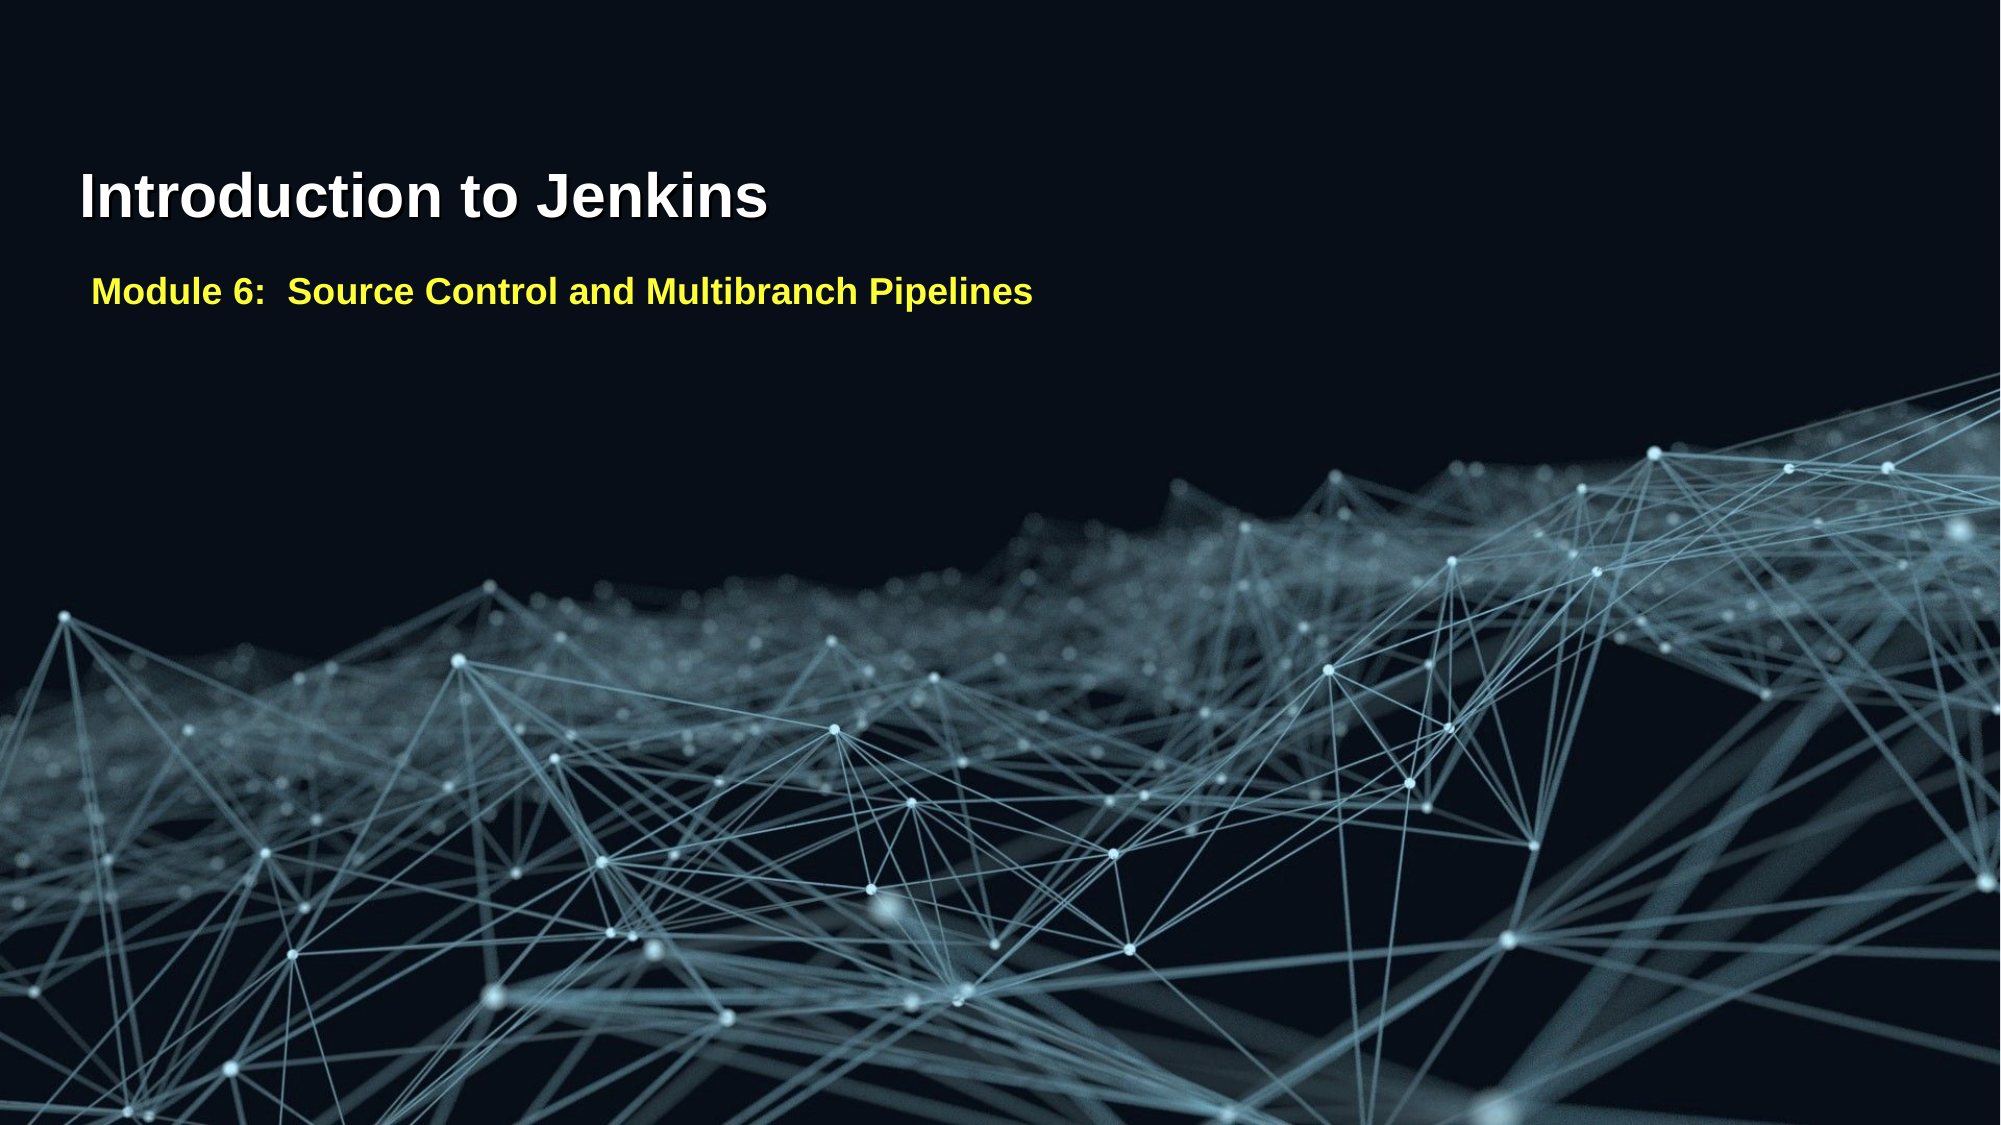

Introduction to Jenkins
Module 6: Source Control and Multibranch Pipelines